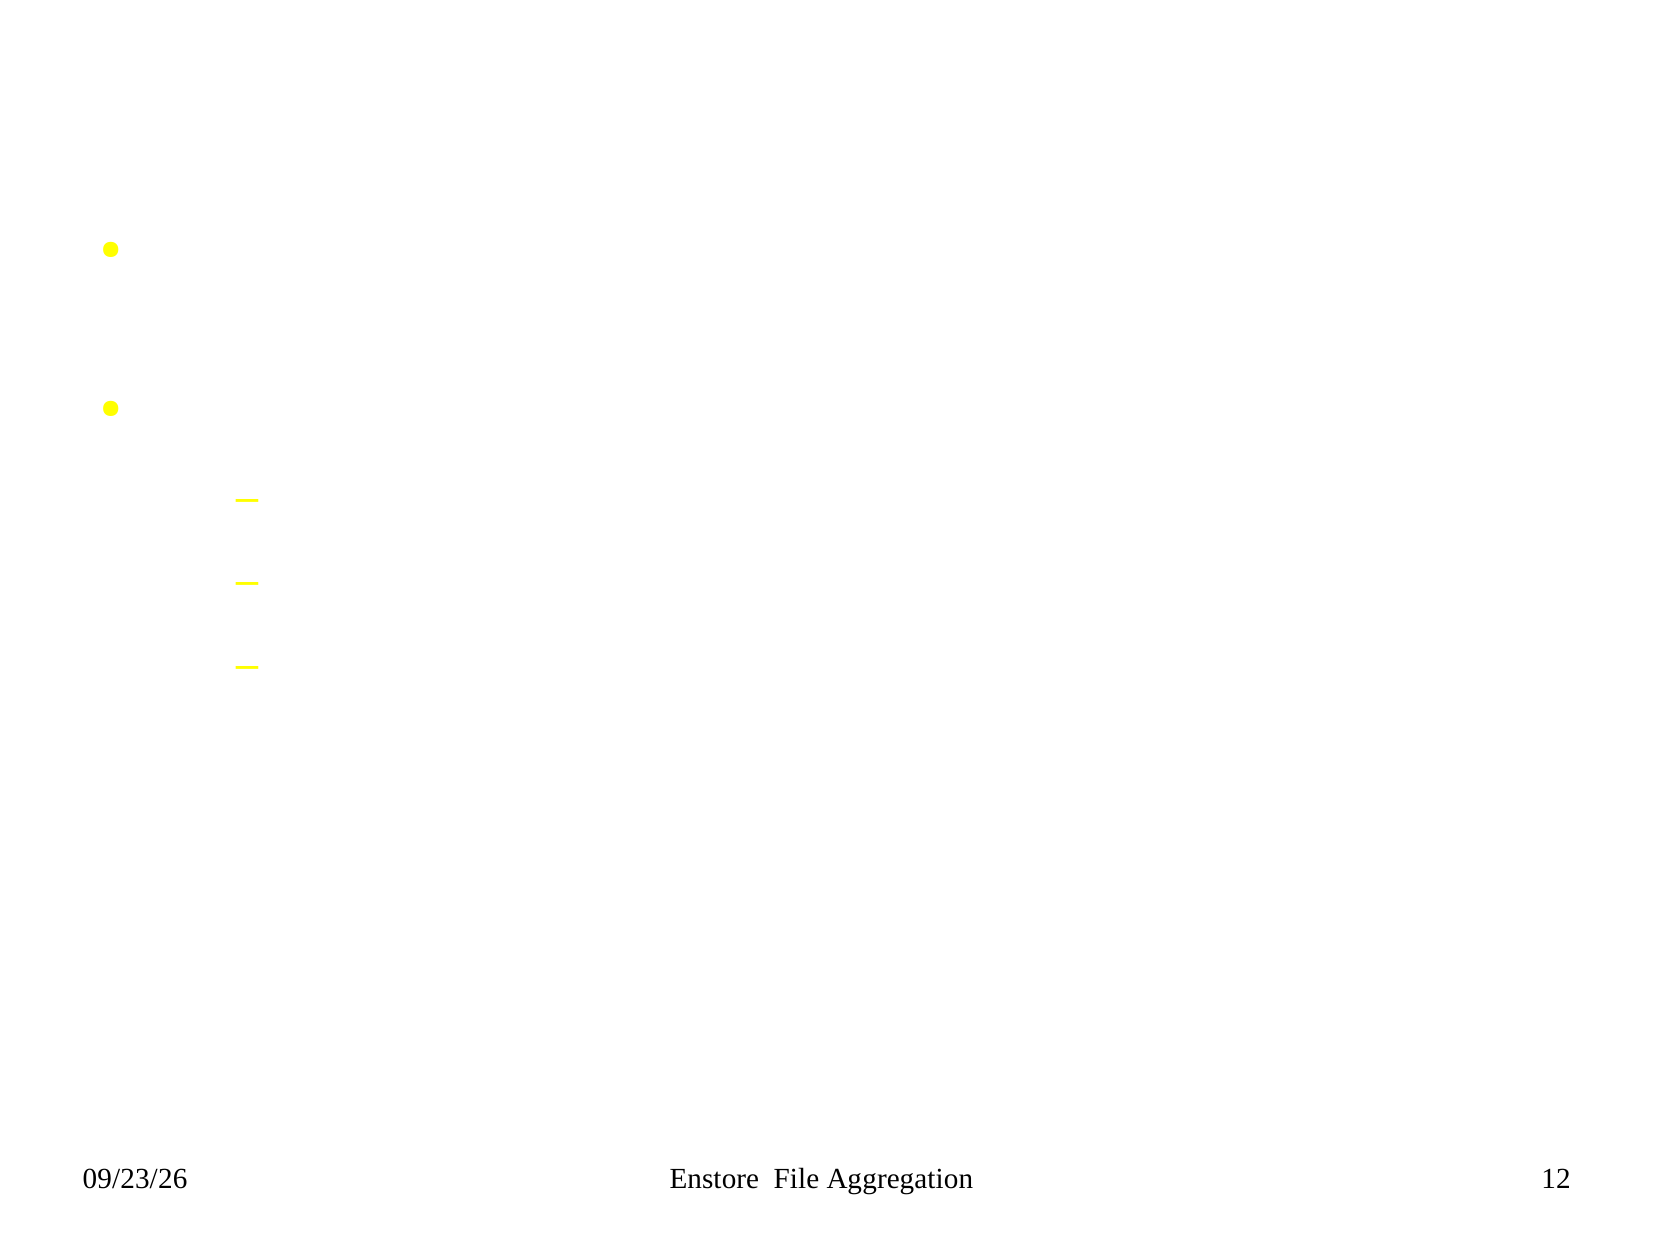

# Installation
New rpm “enstore_cache....rpm” to not iterfere with installed enstore rpm
enstore_cache rpm
installs code into /opt/enstore_cache
Modifies /etc/sudoers to run migartors
Creates /etc/init.d/qpid_broker to automatically start qpid_broker
Enstore File Aggregation
12